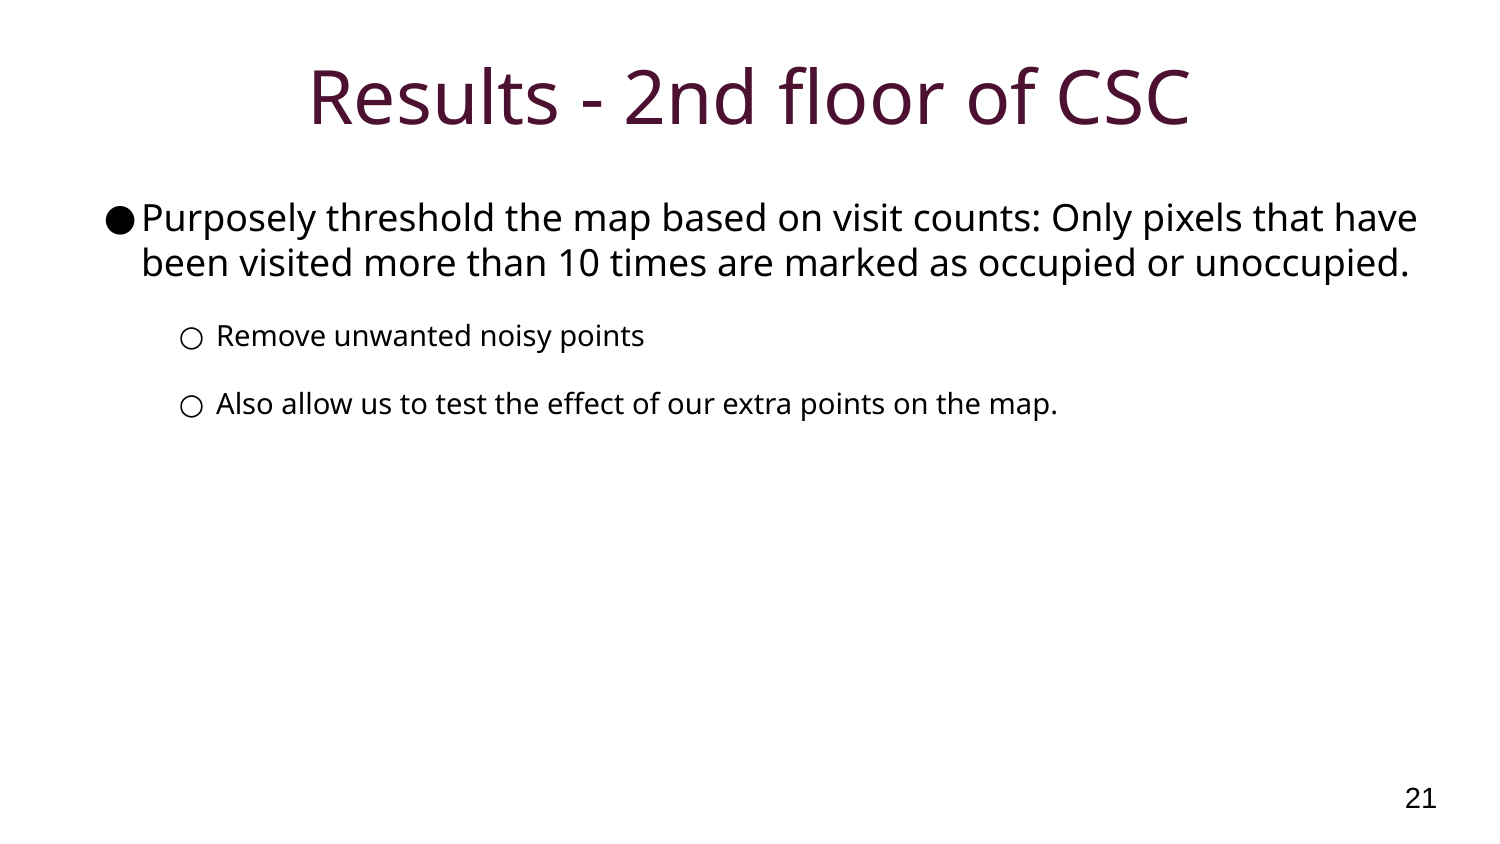

# Results - 2nd floor of CSC
Purposely threshold the map based on visit counts: Only pixels that have been visited more than 10 times are marked as occupied or unoccupied.
Remove unwanted noisy points
Also allow us to test the effect of our extra points on the map.